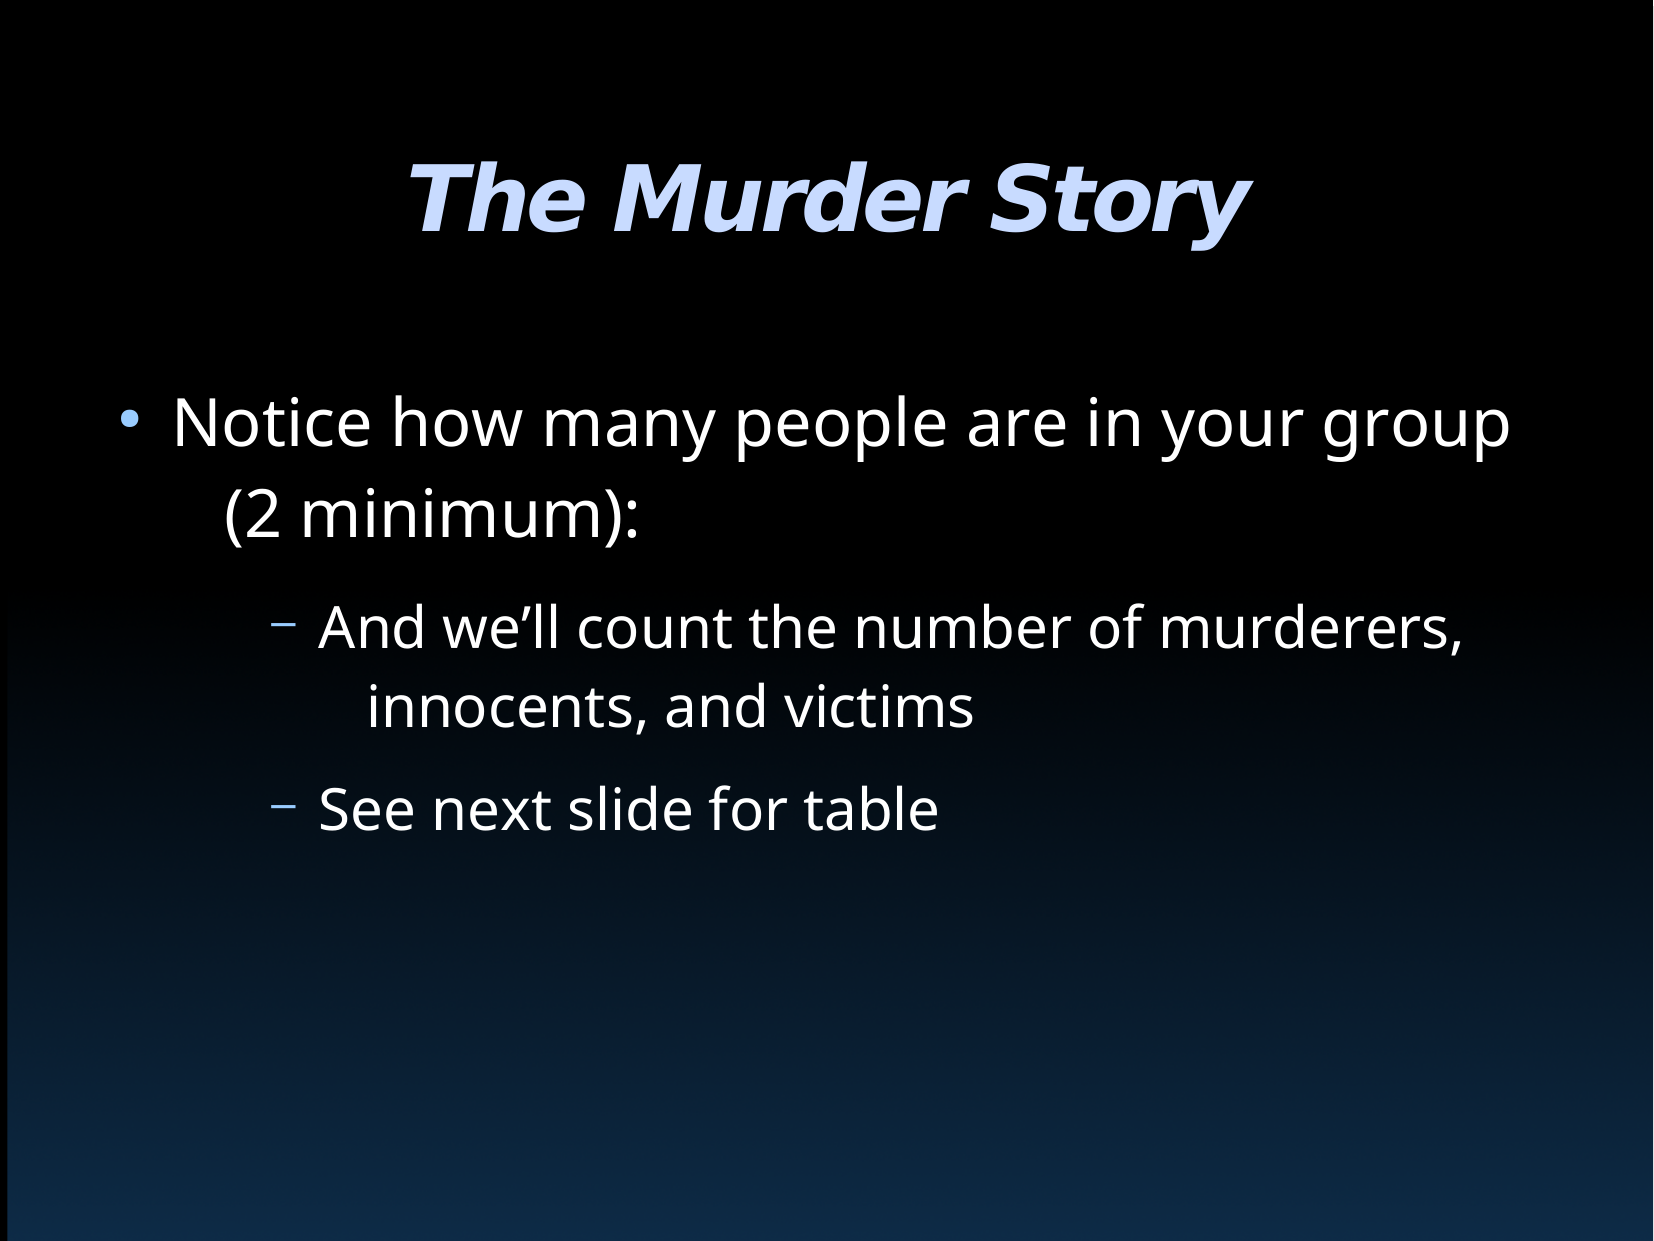

# The Murder Story
Notice how many people are in your group (2 minimum):
And we’ll count the number of murderers, innocents, and victims
See next slide for table